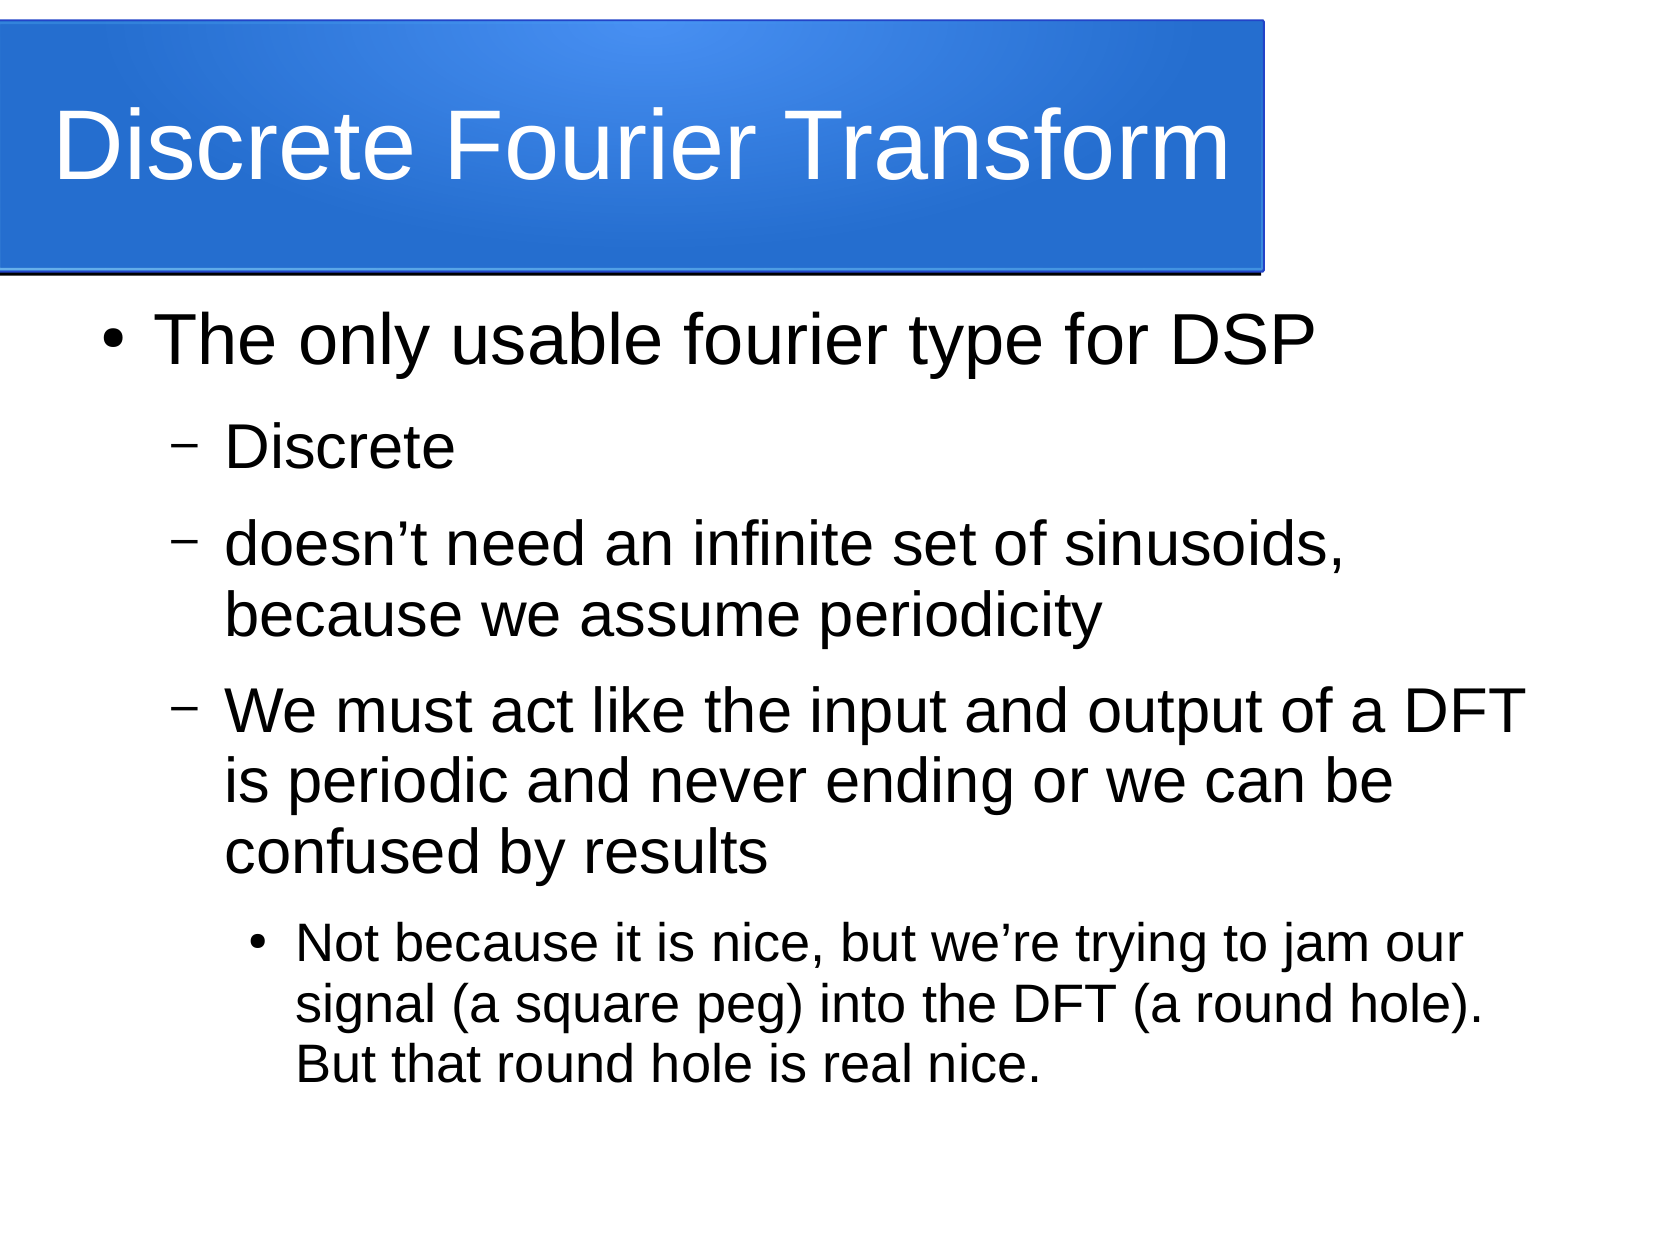

# Discrete Fourier Transform
The only usable fourier type for DSP
Discrete
doesn’t need an infinite set of sinusoids, because we assume periodicity
We must act like the input and output of a DFT is periodic and never ending or we can be confused by results
Not because it is nice, but we’re trying to jam our signal (a square peg) into the DFT (a round hole). But that round hole is real nice.